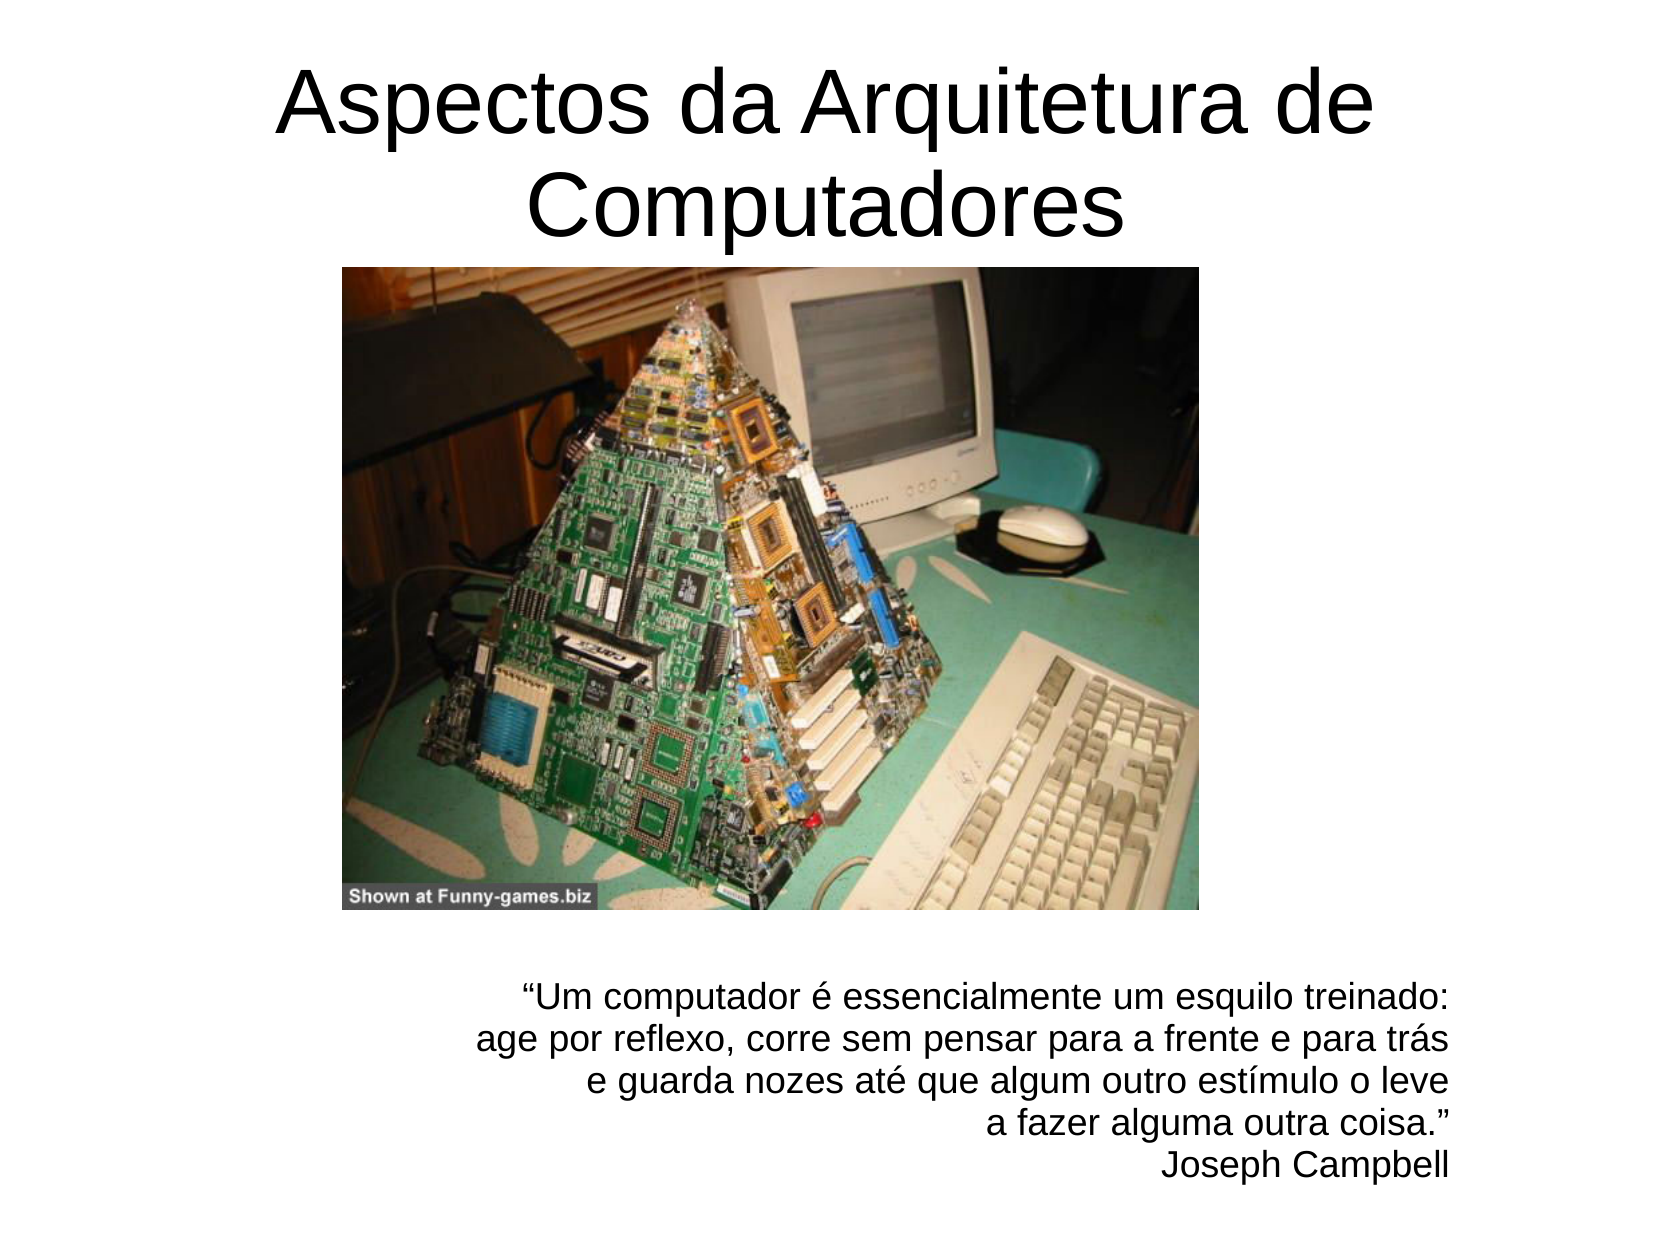

# Aspectos da Arquitetura de Computadores
“Um computador é essencialmente um esquilo treinado:
age por reflexo, corre sem pensar para a frente e para trás
e guarda nozes até que algum outro estímulo o leve
a fazer alguma outra coisa.”
Joseph Campbell